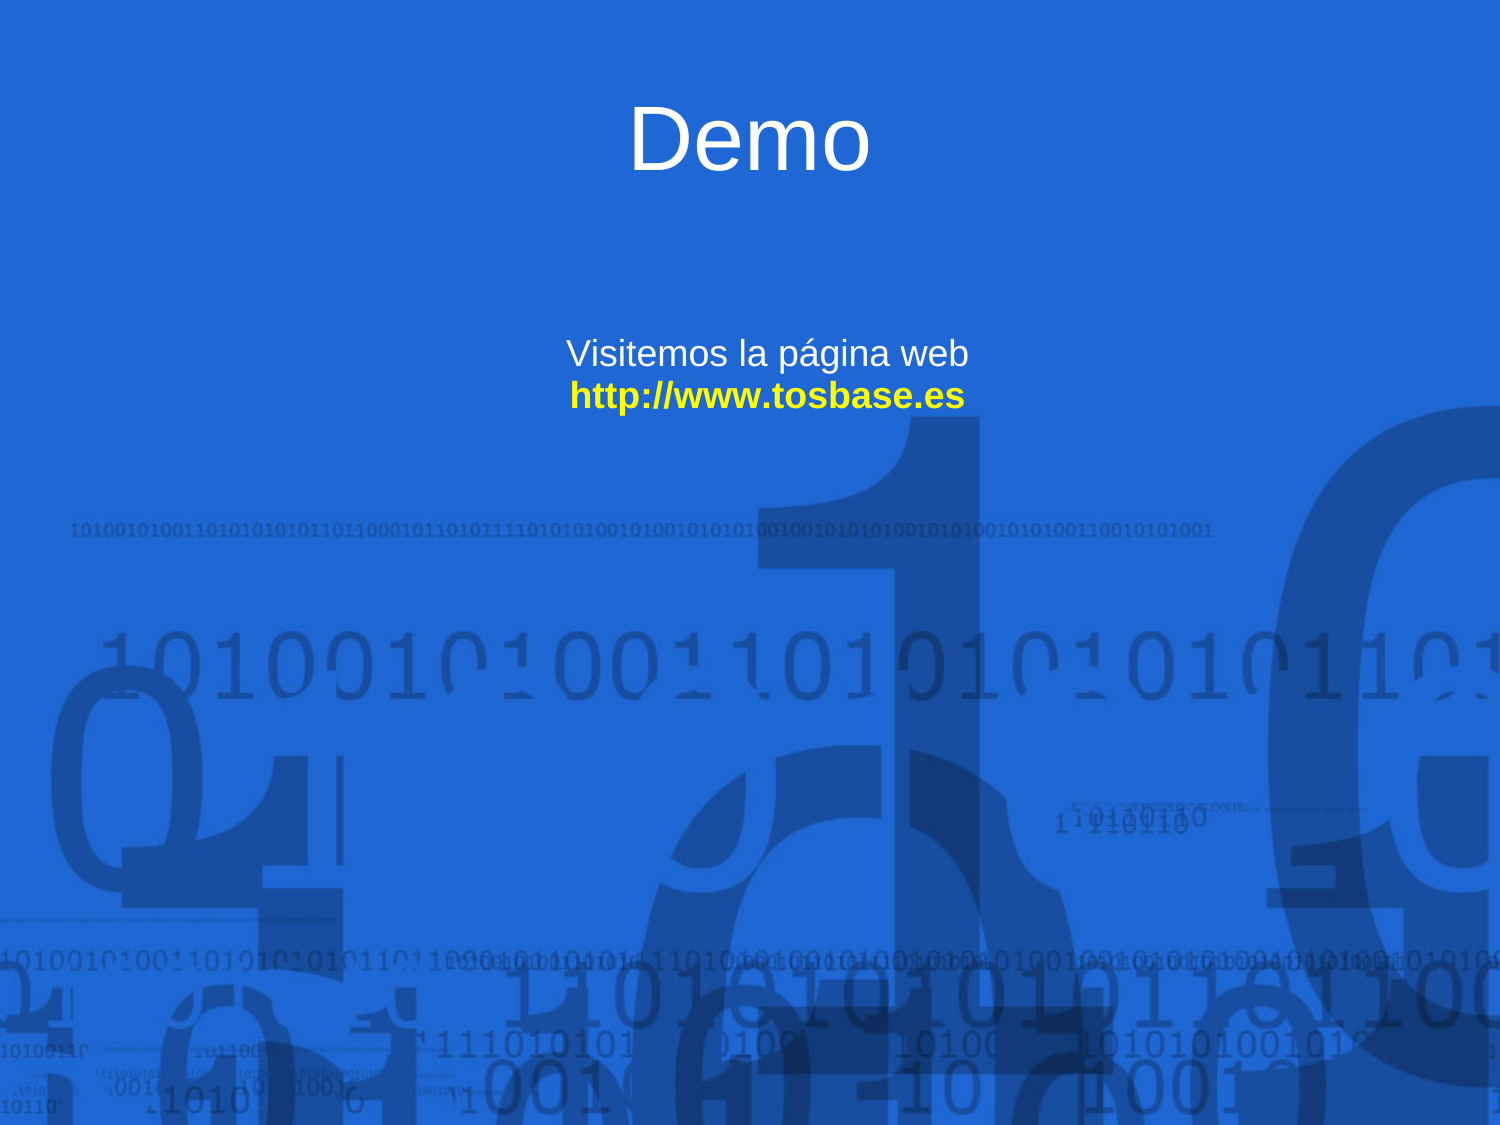

# Demo
Visitemos la página web
http://www.tosbase.es